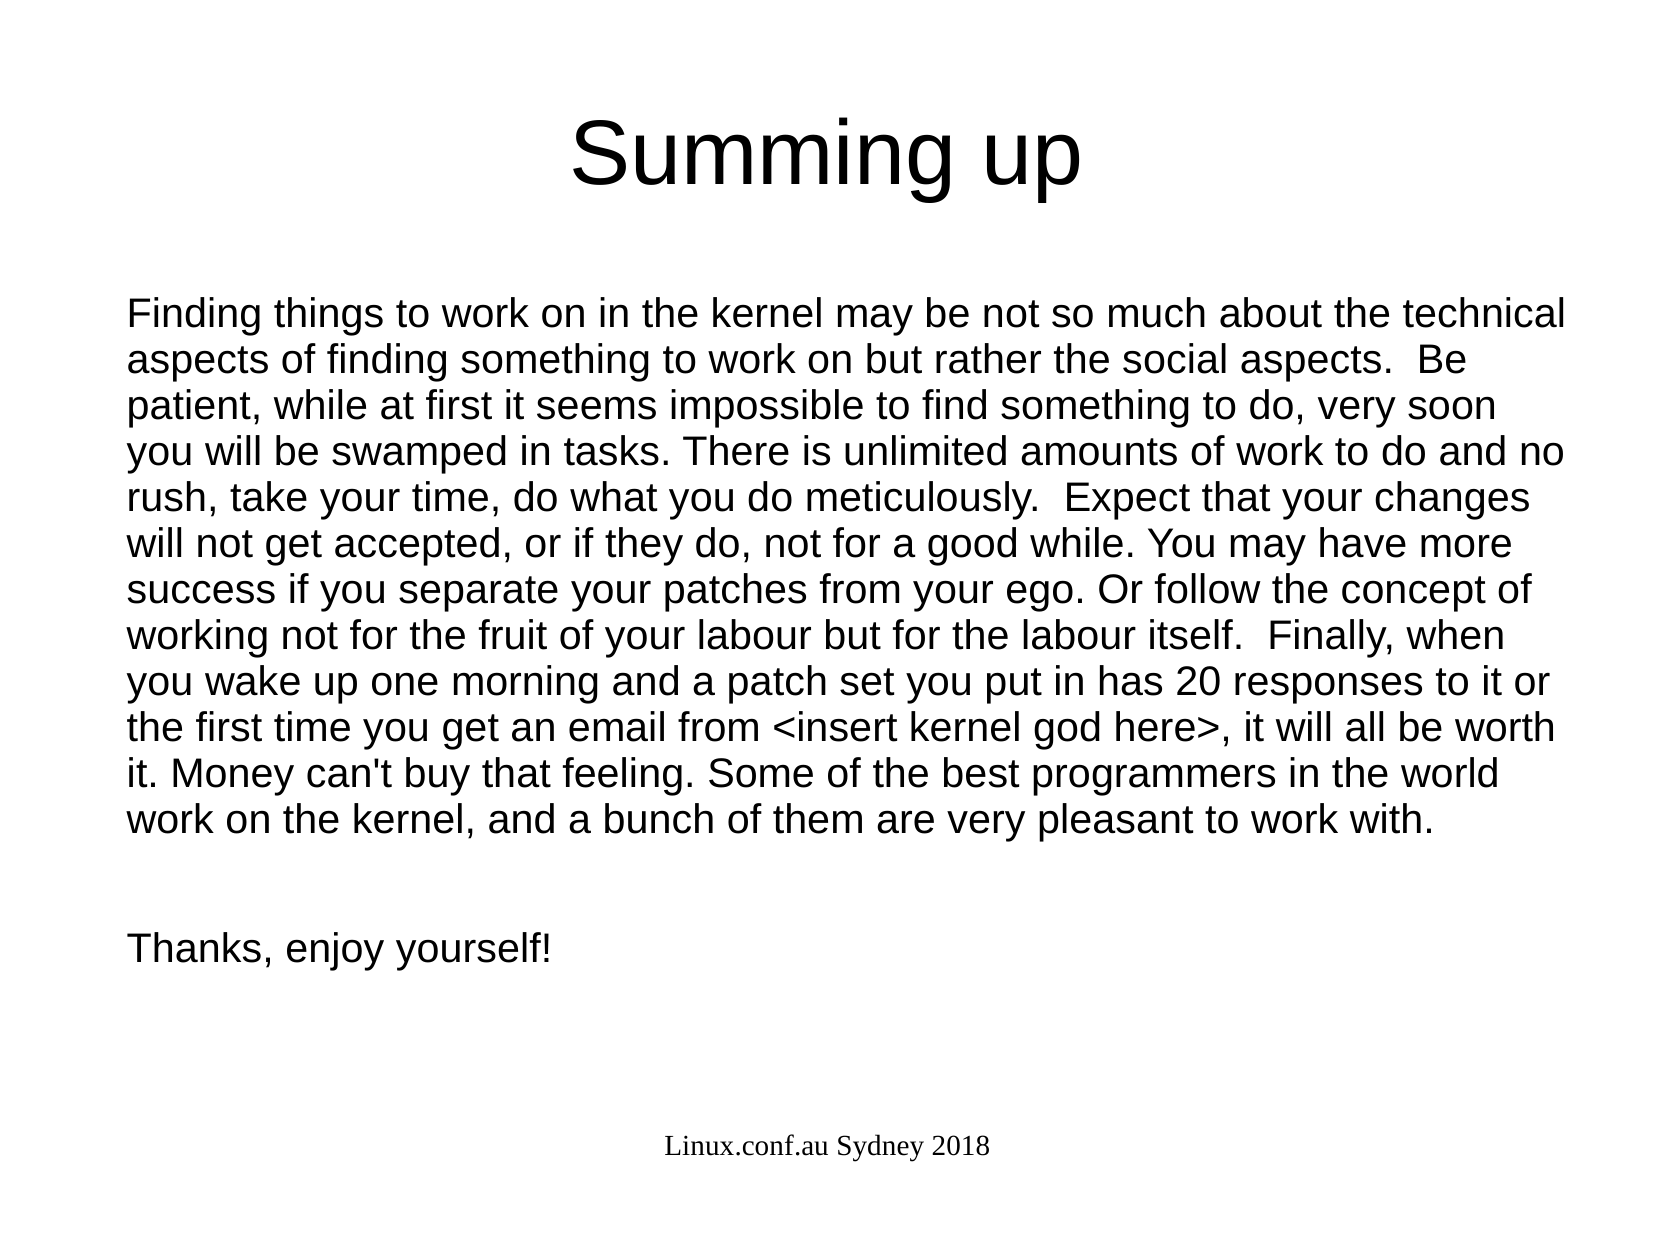

# Summing up
Finding things to work on in the kernel may be not so much about the technical aspects of finding something to work on but rather the social aspects. Be patient, while at first it seems impossible to find something to do, very soon you will be swamped in tasks. There is unlimited amounts of work to do and no rush, take your time, do what you do meticulously. Expect that your changes will not get accepted, or if they do, not for a good while. You may have more success if you separate your patches from your ego. Or follow the concept of working not for the fruit of your labour but for the labour itself. Finally, when you wake up one morning and a patch set you put in has 20 responses to it or the first time you get an email from <insert kernel god here>, it will all be worth it. Money can't buy that feeling. Some of the best programmers in the world work on the kernel, and a bunch of them are very pleasant to work with.
Thanks, enjoy yourself!
Linux.conf.au Sydney 2018